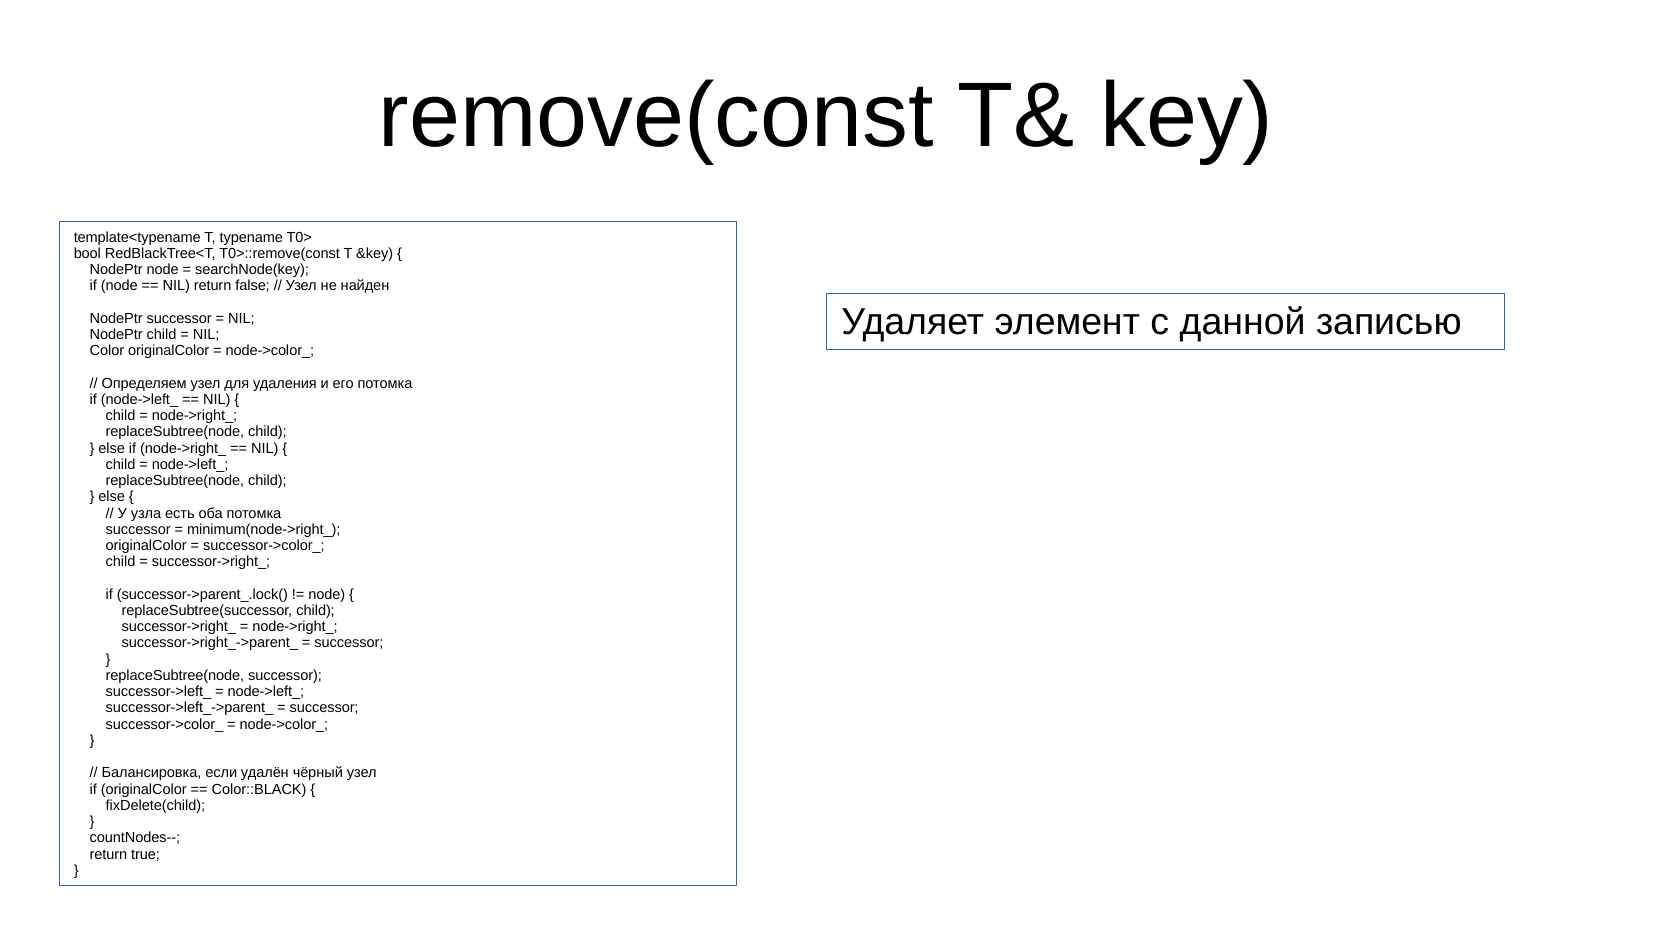

# remove(const T& key)
template<typename T, typename T0>
bool RedBlackTree<T, T0>::remove(const T &key) {
 NodePtr node = searchNode(key);
 if (node == NIL) return false; // Узел не найден
 NodePtr successor = NIL;
 NodePtr child = NIL;
 Color originalColor = node->color_;
 // Определяем узел для удаления и его потомка
 if (node->left_ == NIL) {
 child = node->right_;
 replaceSubtree(node, child);
 } else if (node->right_ == NIL) {
 child = node->left_;
 replaceSubtree(node, child);
 } else {
 // У узла есть оба потомка
 successor = minimum(node->right_);
 originalColor = successor->color_;
 child = successor->right_;
 if (successor->parent_.lock() != node) {
 replaceSubtree(successor, child);
 successor->right_ = node->right_;
 successor->right_->parent_ = successor;
 }
 replaceSubtree(node, successor);
 successor->left_ = node->left_;
 successor->left_->parent_ = successor;
 successor->color_ = node->color_;
 }
 // Балансировка, если удалён чёрный узел
 if (originalColor == Color::BLACK) {
 fixDelete(child);
 }
 countNodes--;
 return true;
}
Удаляет элемент с данной записью